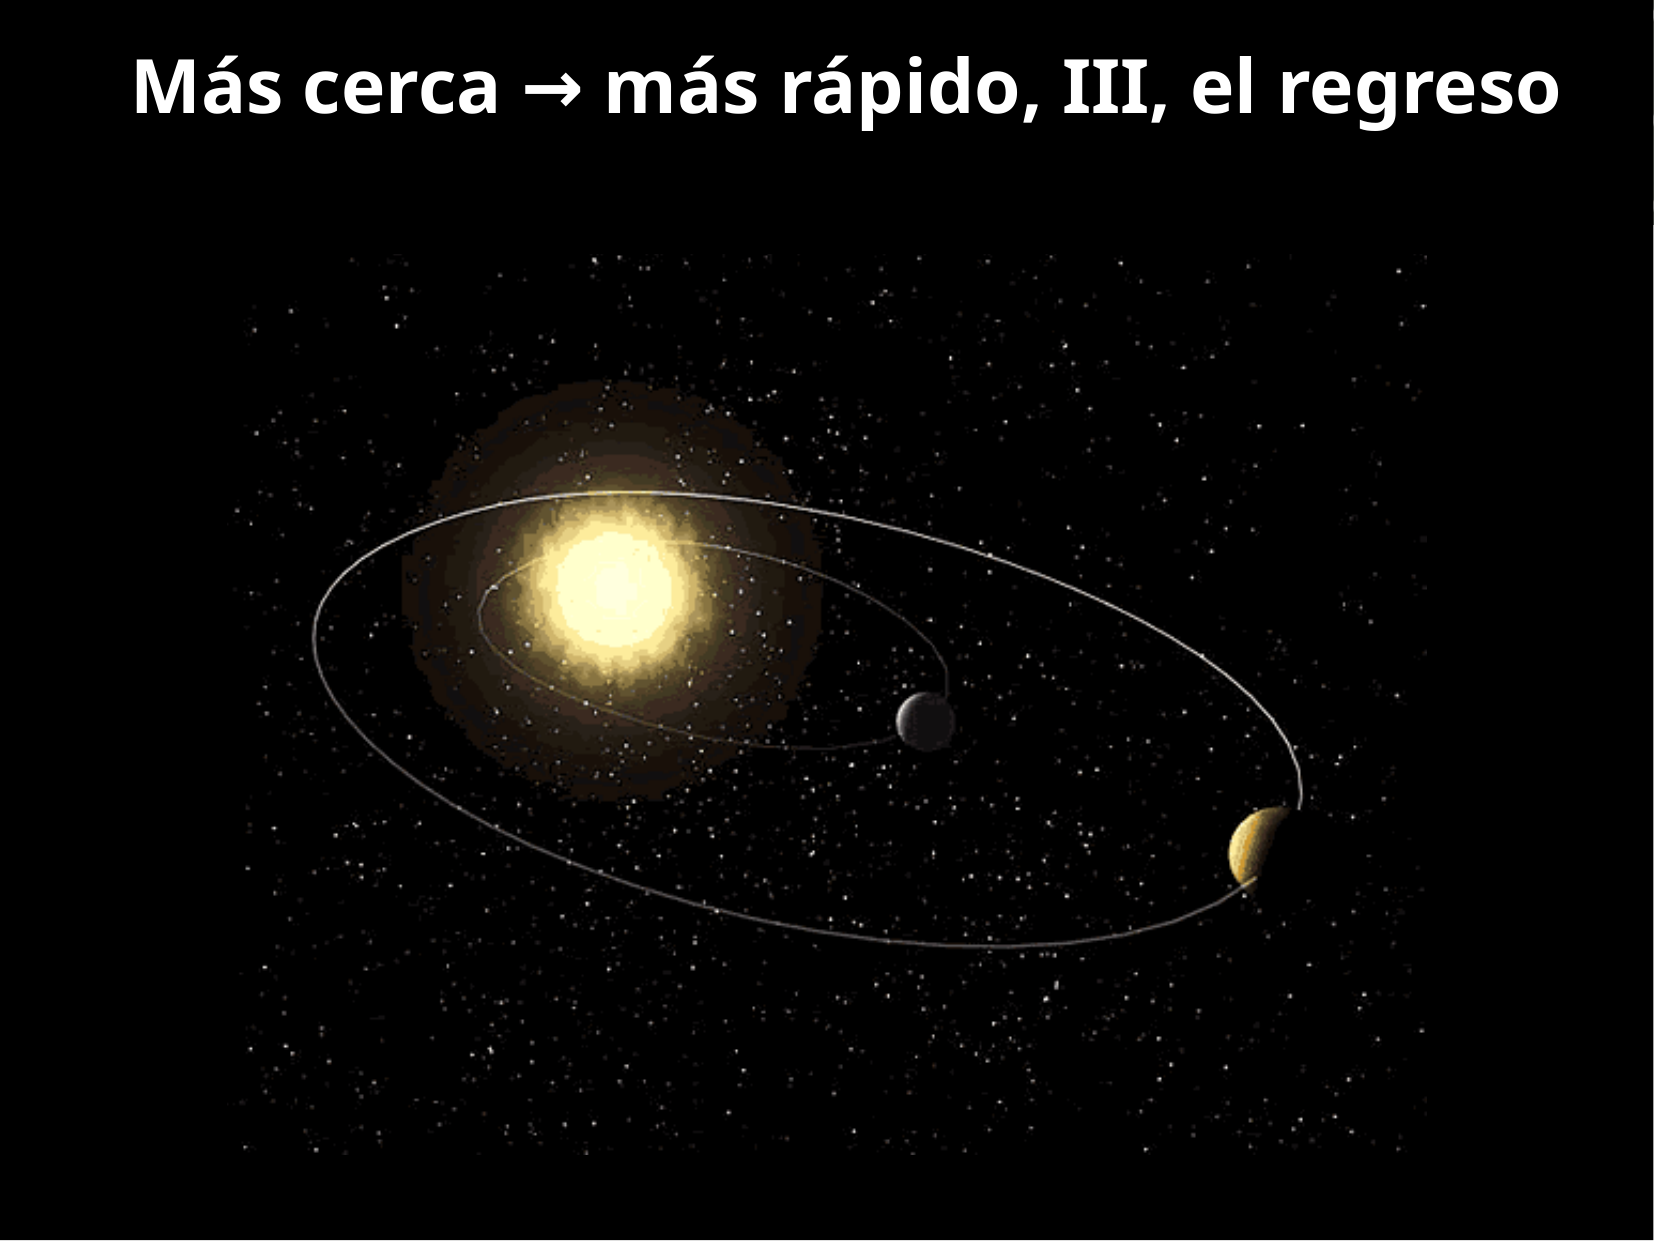

# Más cerca → más rápido, III, el regreso
H. Asorey - Física IV B
28